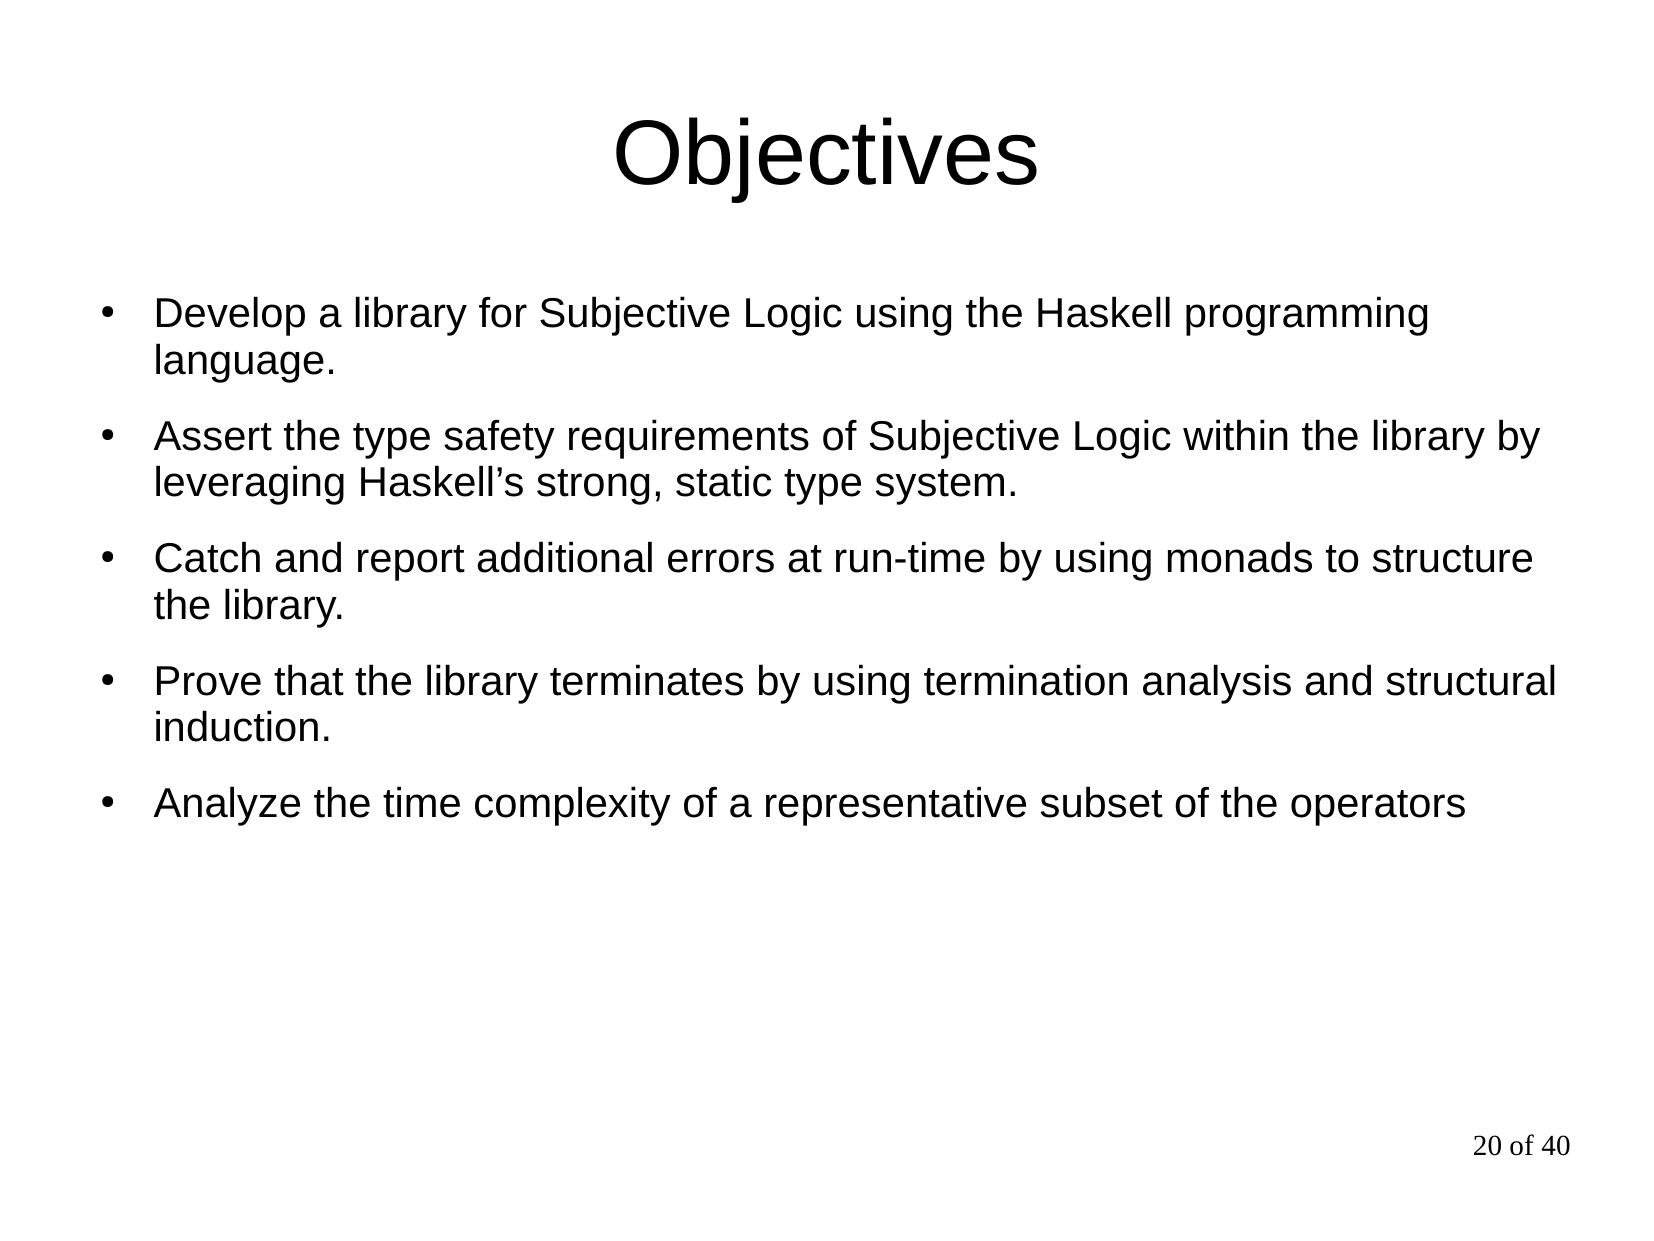

# Objectives
Develop a library for Subjective Logic using the Haskell programming language.
Assert the type safety requirements of Subjective Logic within the library by leveraging Haskell’s strong, static type system.
Catch and report additional errors at run-time by using monads to structure the library.
Prove that the library terminates by using termination analysis and structural induction.
Analyze the time complexity of a representative subset of the operators
20